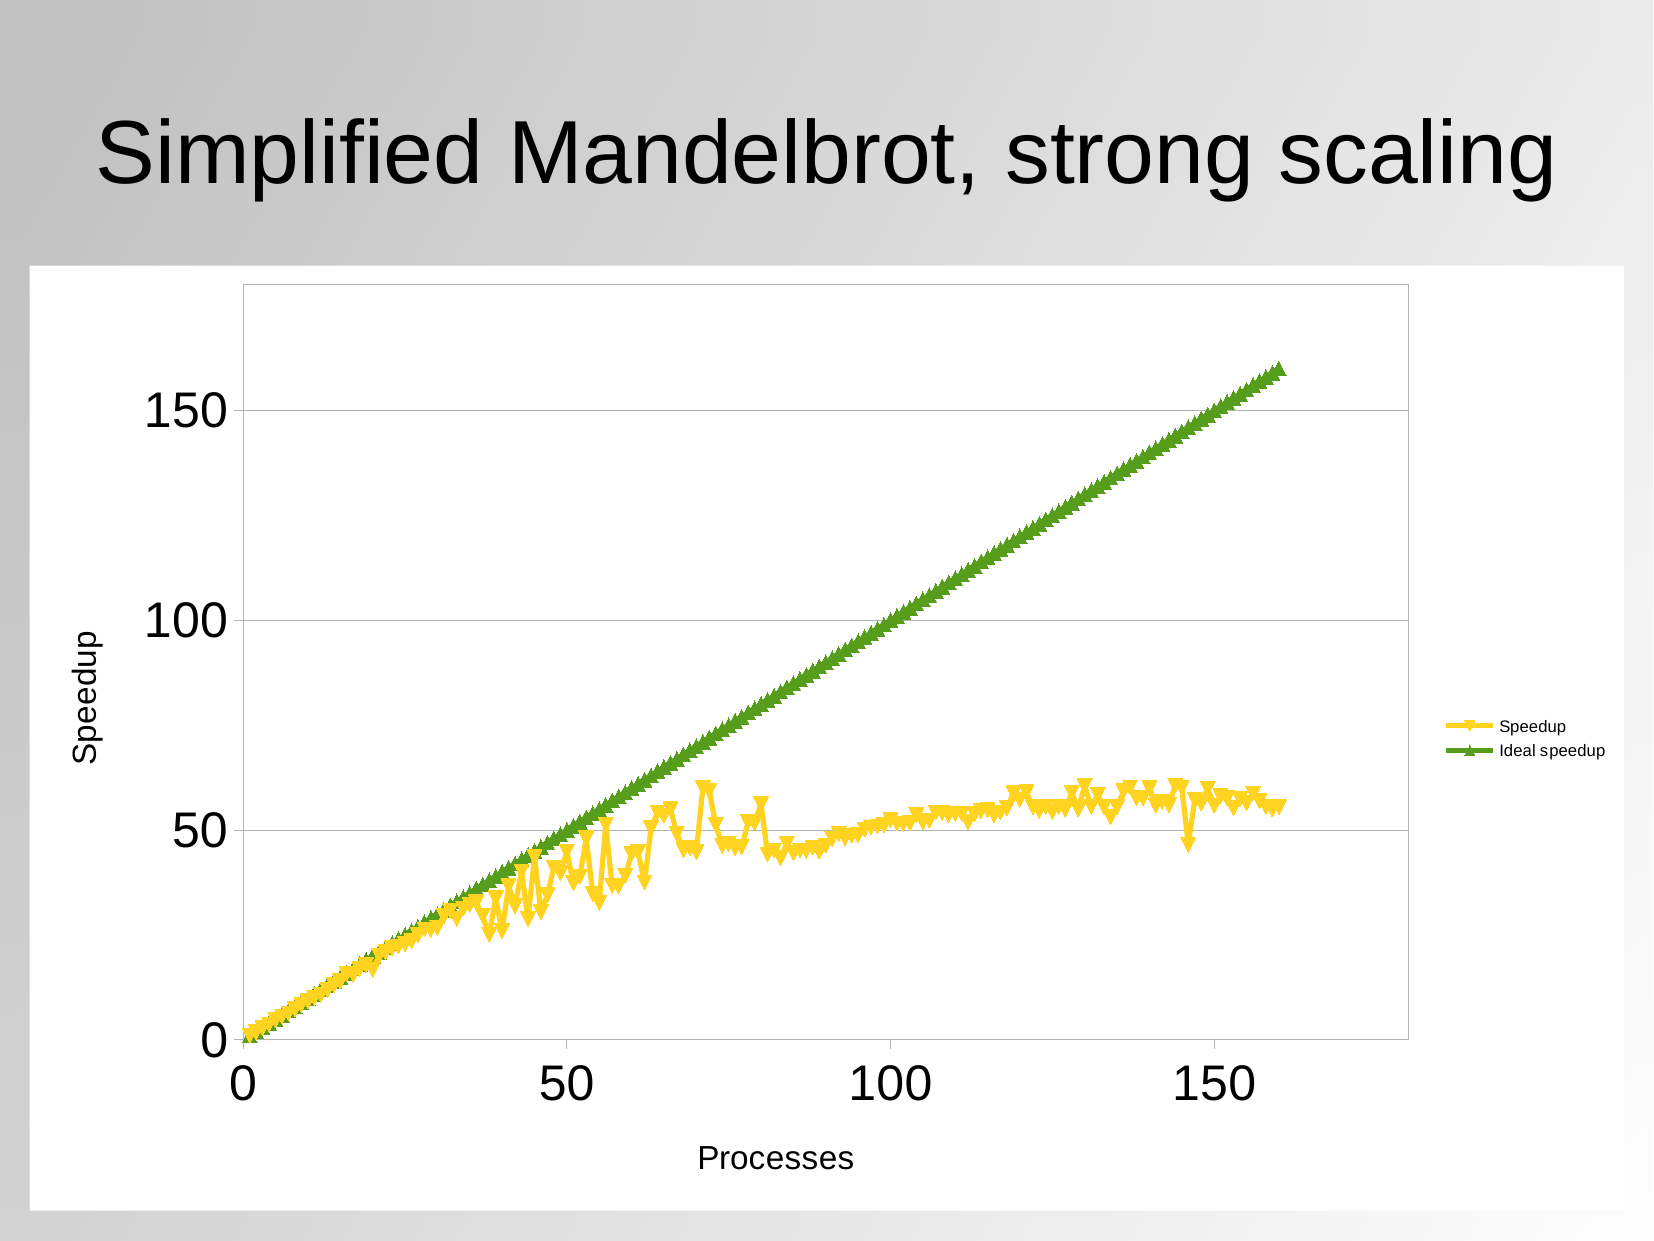

# Simplified Mandelbrot, strong scaling
### Chart
| Category | Speedup | Ideal speedup |
|---|---|---|